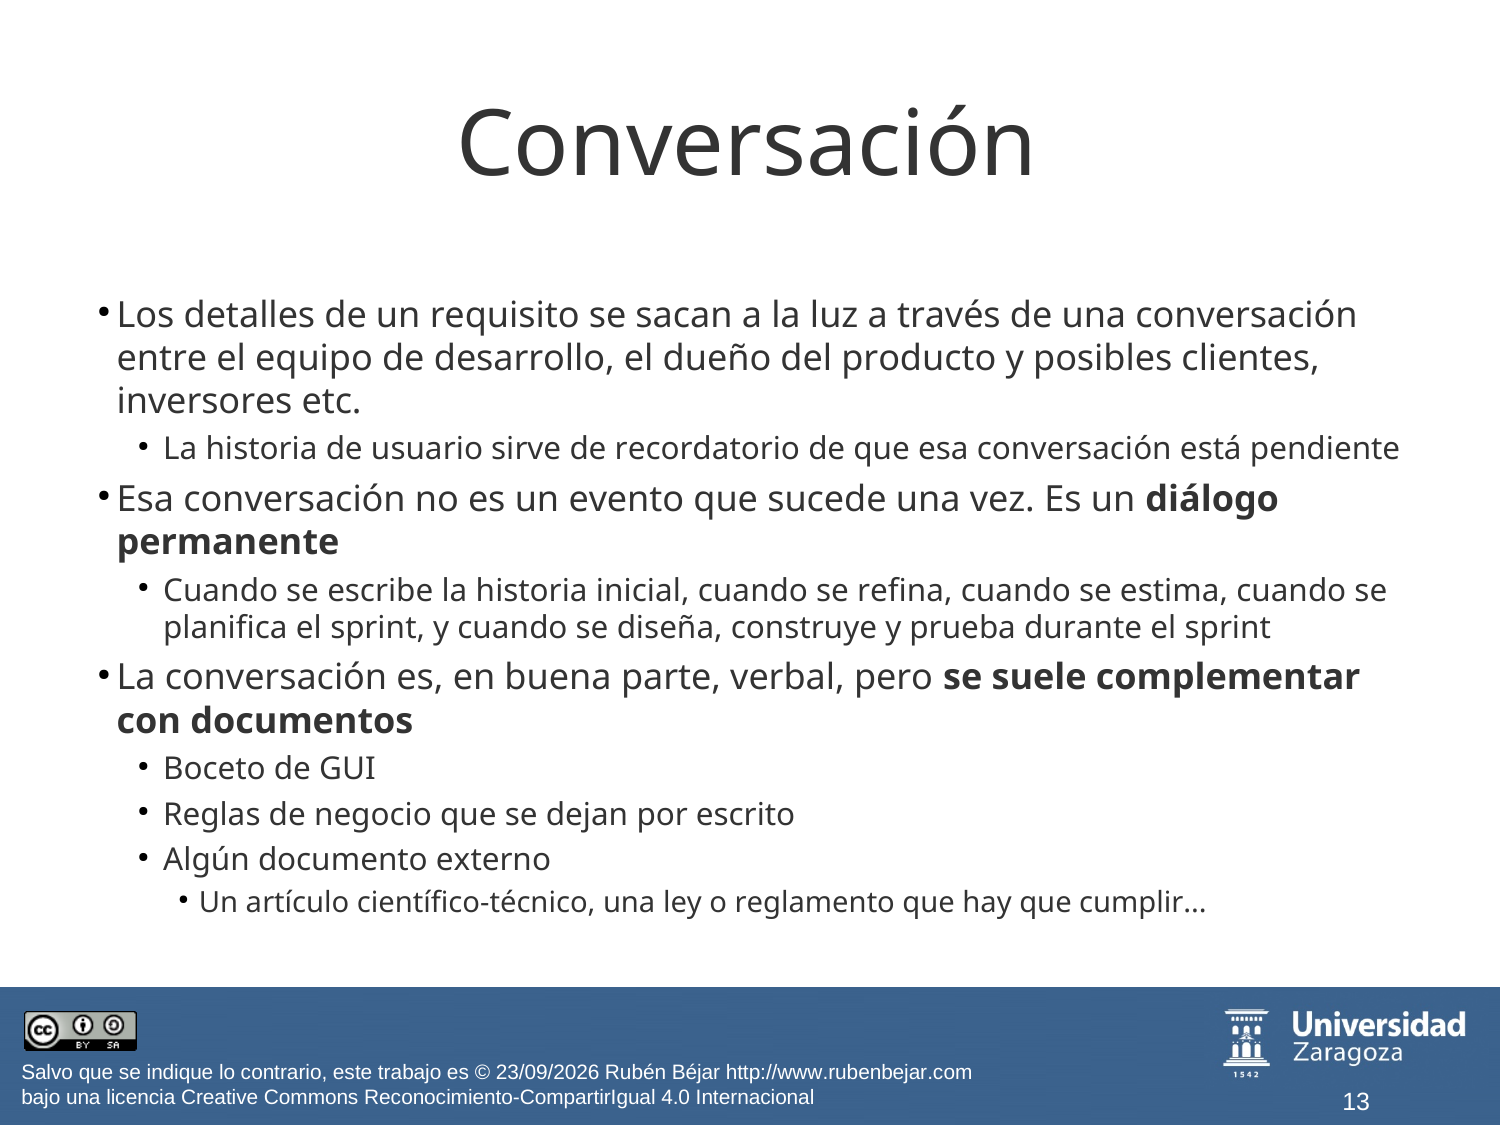

# Conversación
Los detalles de un requisito se sacan a la luz a través de una conversación entre el equipo de desarrollo, el dueño del producto y posibles clientes, inversores etc.
La historia de usuario sirve de recordatorio de que esa conversación está pendiente
Esa conversación no es un evento que sucede una vez. Es un diálogo permanente
Cuando se escribe la historia inicial, cuando se refina, cuando se estima, cuando se planifica el sprint, y cuando se diseña, construye y prueba durante el sprint
La conversación es, en buena parte, verbal, pero se suele complementar con documentos
Boceto de GUI
Reglas de negocio que se dejan por escrito
Algún documento externo
Un artículo científico-técnico, una ley o reglamento que hay que cumplir...